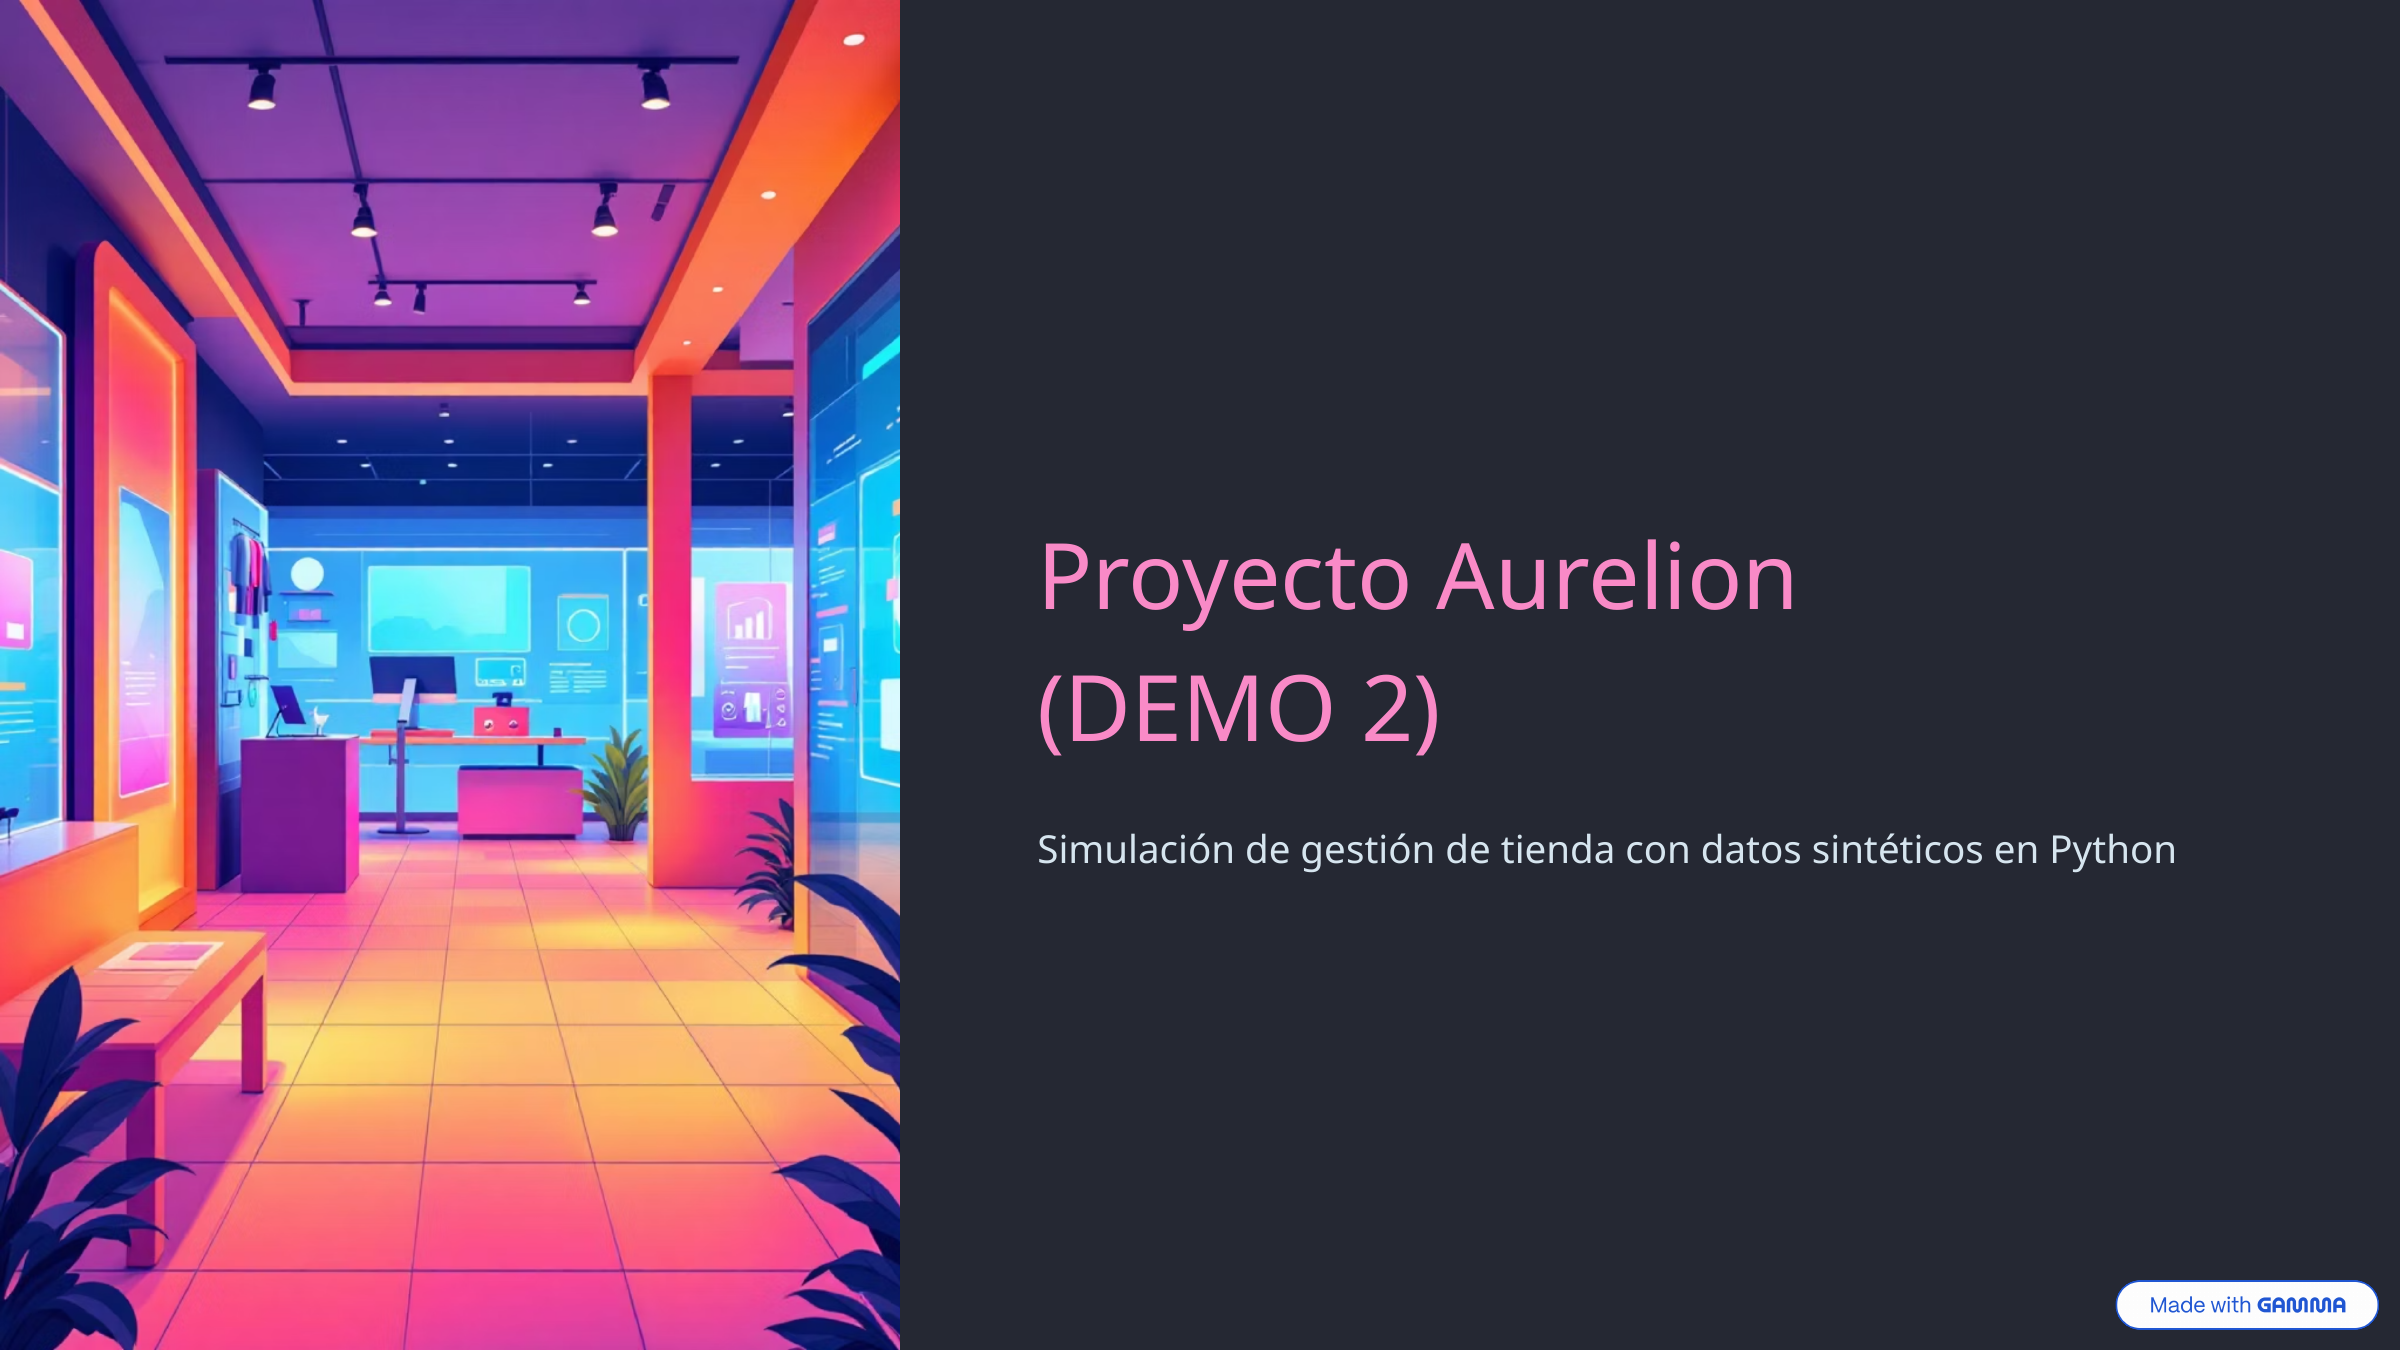

Proyecto Aurelion
(DEMO 2)
Simulación de gestión de tienda con datos sintéticos en Python